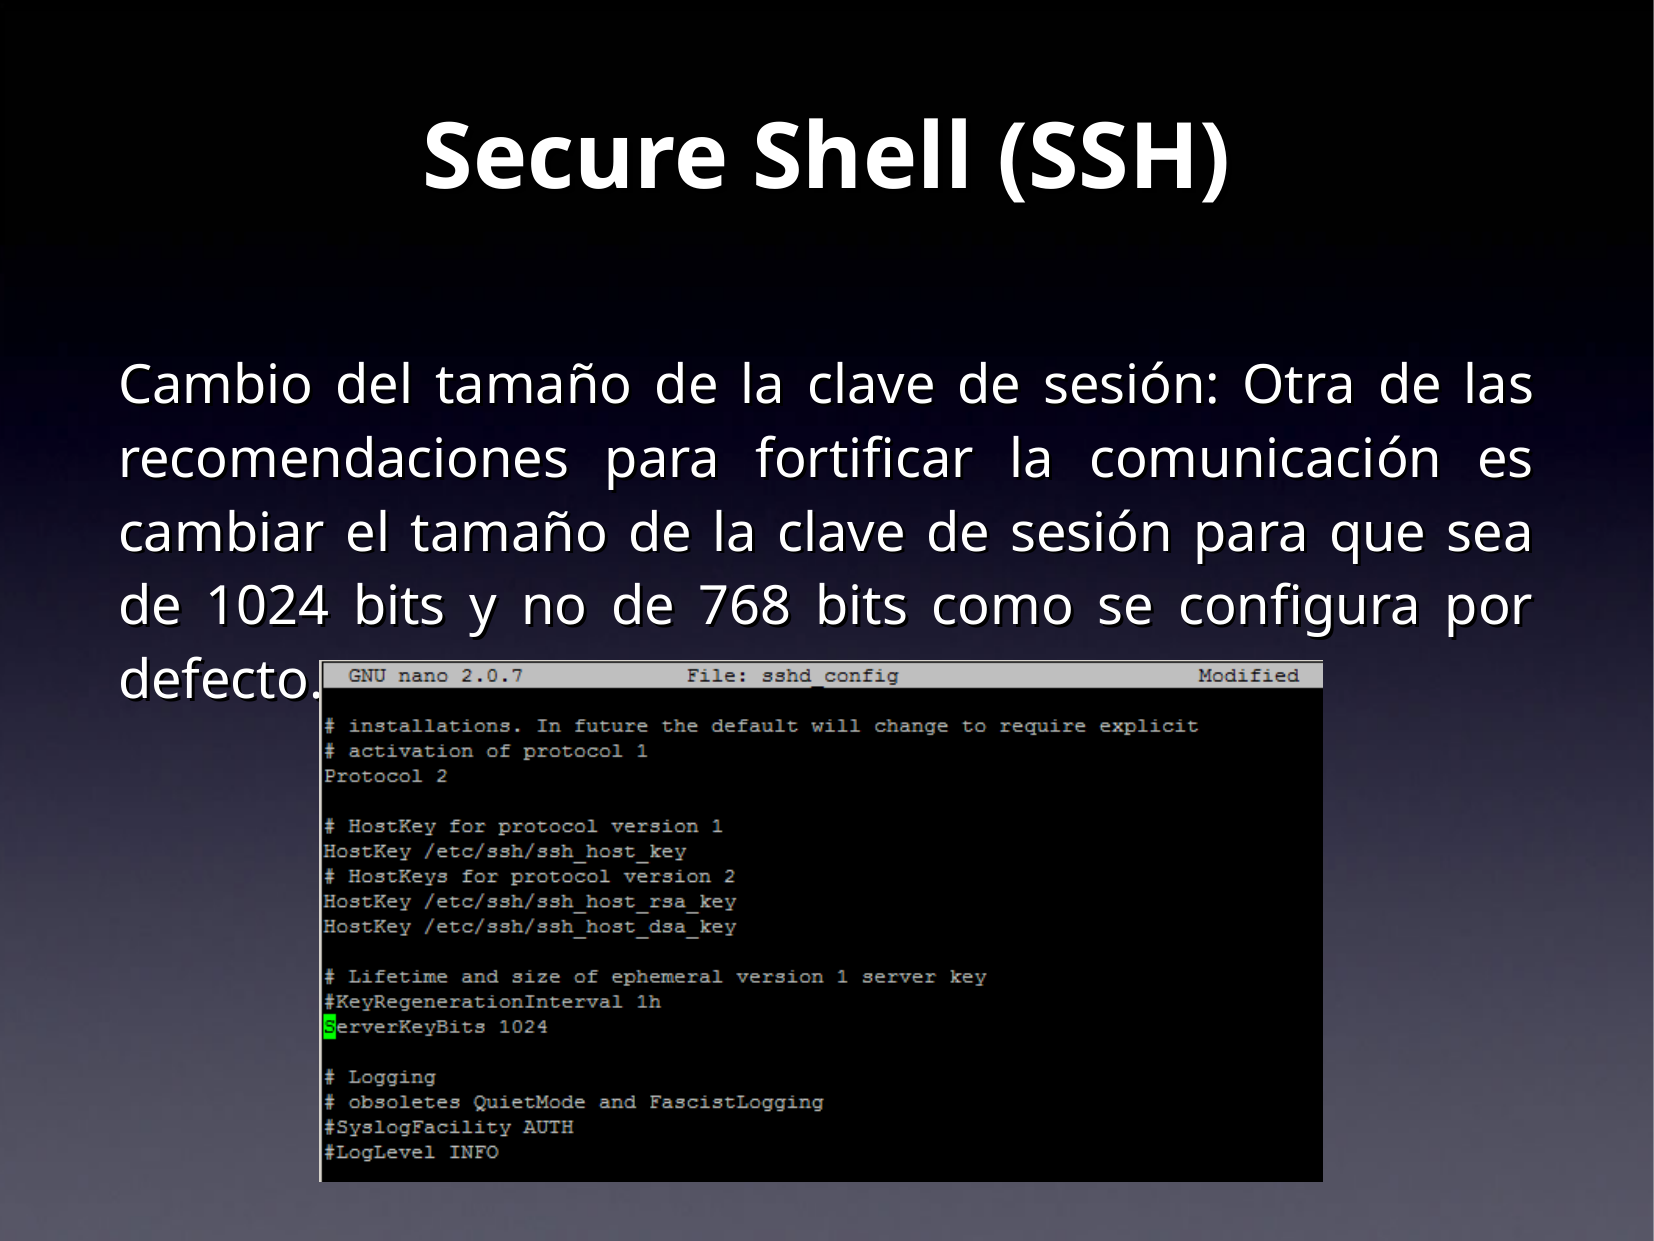

# Secure Shell (SSH)
Cambio del tamaño de la clave de sesión: Otra de las recomendaciones para fortificar la comunicación es cambiar el tamaño de la clave de sesión para que sea de 1024 bits y no de 768 bits como se configura por defecto.